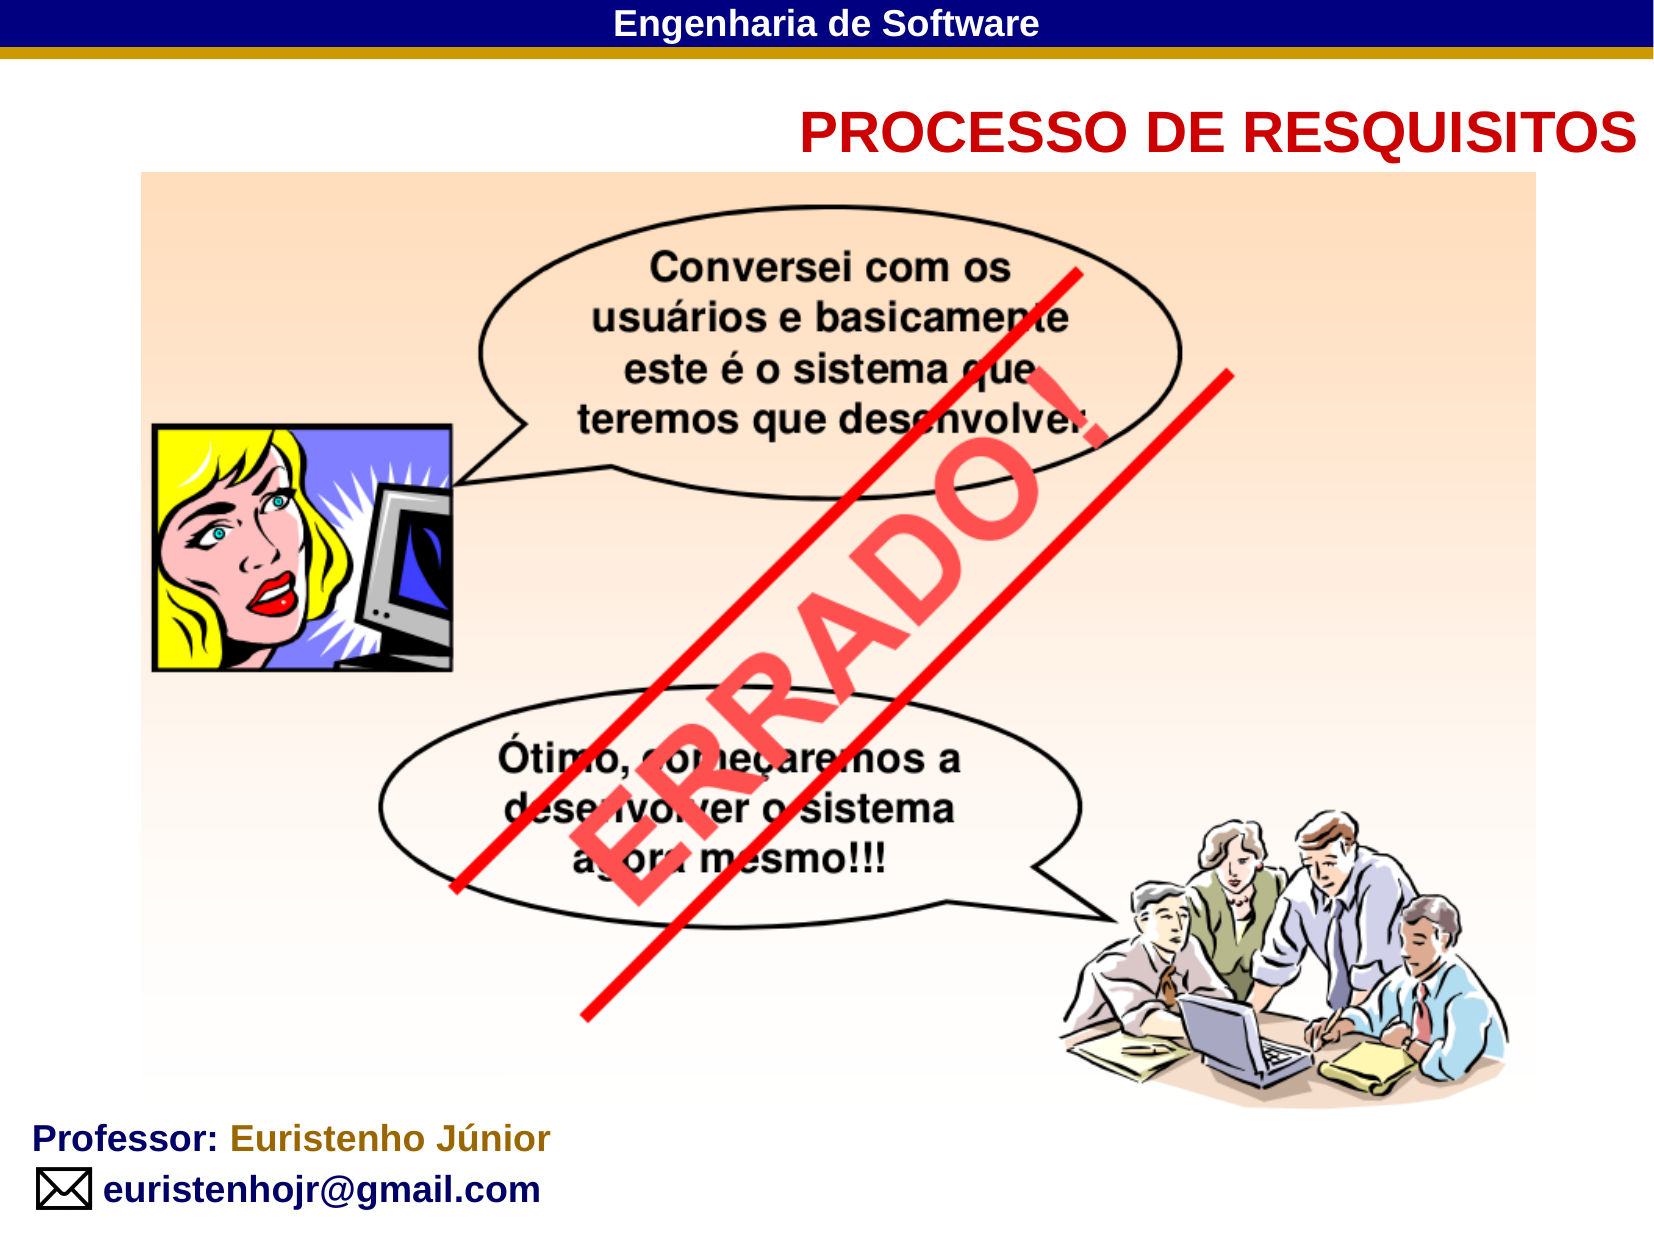

Engenharia de Software
PROCESSO DE RESQUISITOS
Professor: Euristenho Júnior
euristenhojr@gmail.com